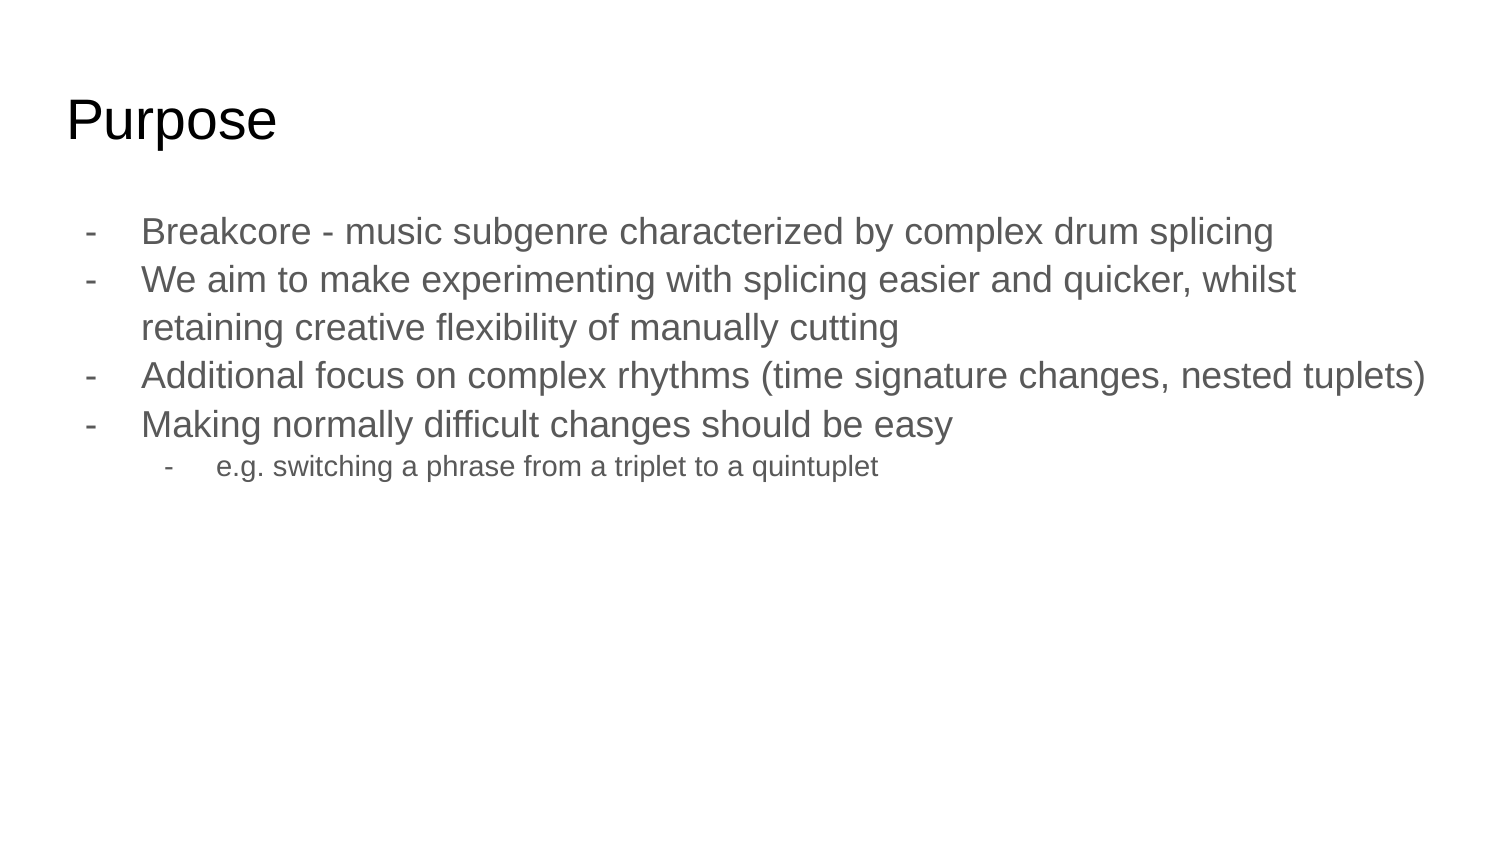

# Purpose
Breakcore - music subgenre characterized by complex drum splicing
We aim to make experimenting with splicing easier and quicker, whilst retaining creative flexibility of manually cutting
Additional focus on complex rhythms (time signature changes, nested tuplets)
Making normally difficult changes should be easy
e.g. switching a phrase from a triplet to a quintuplet